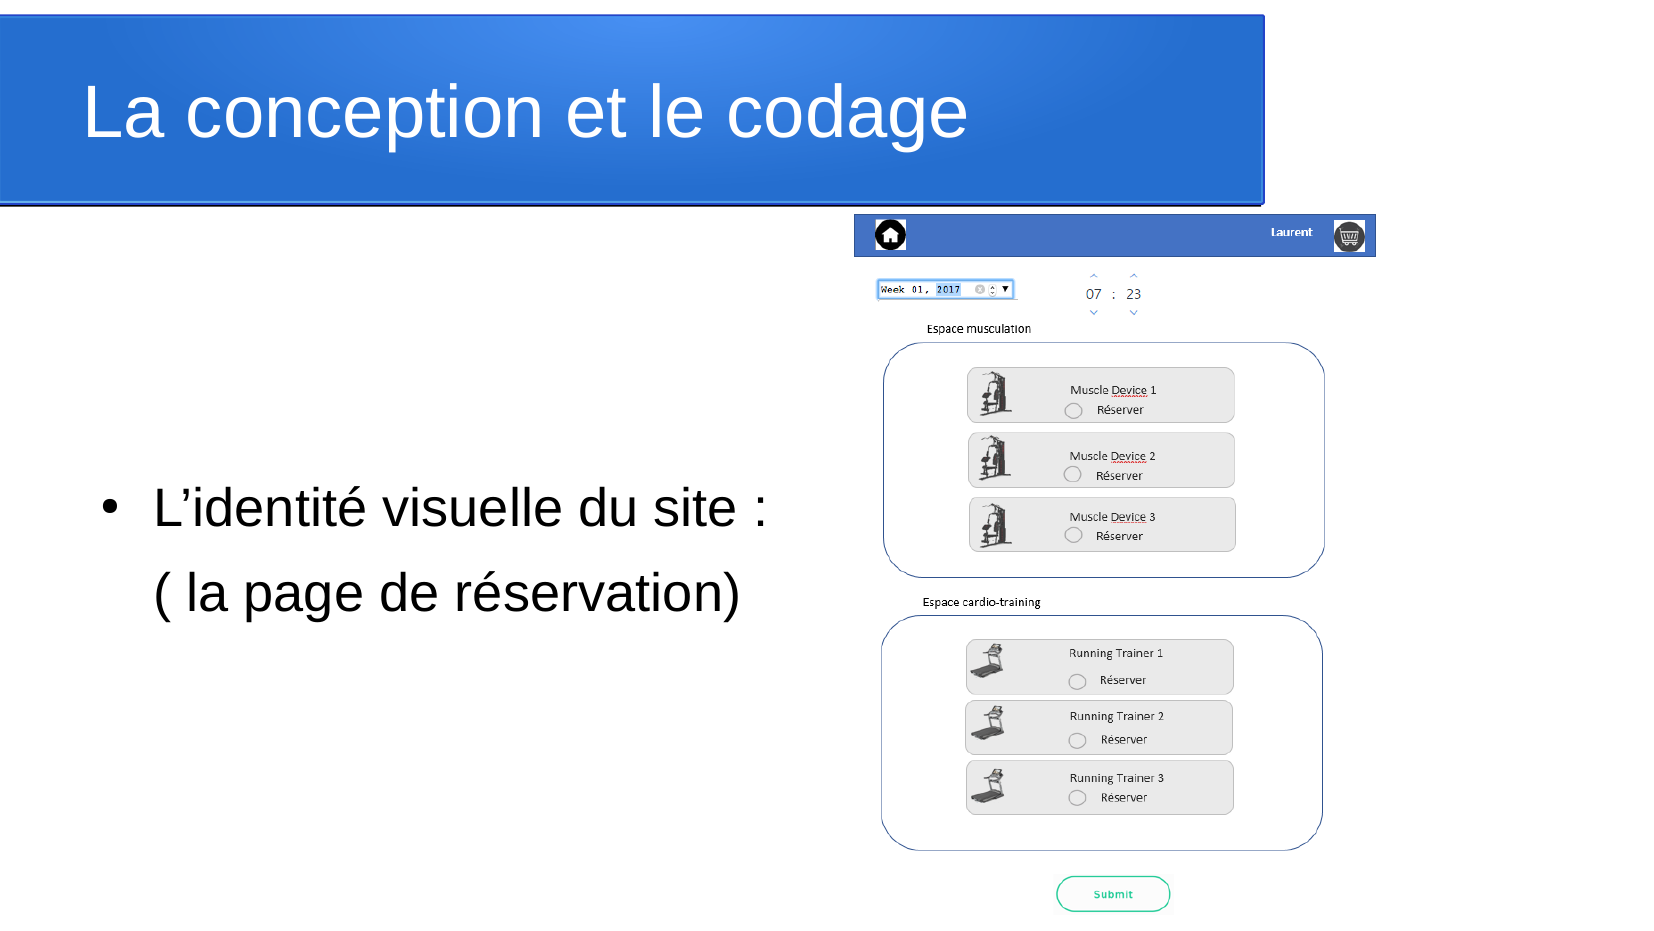

# La conception et le codage
L’identité visuelle du site :
( la page de réservation)